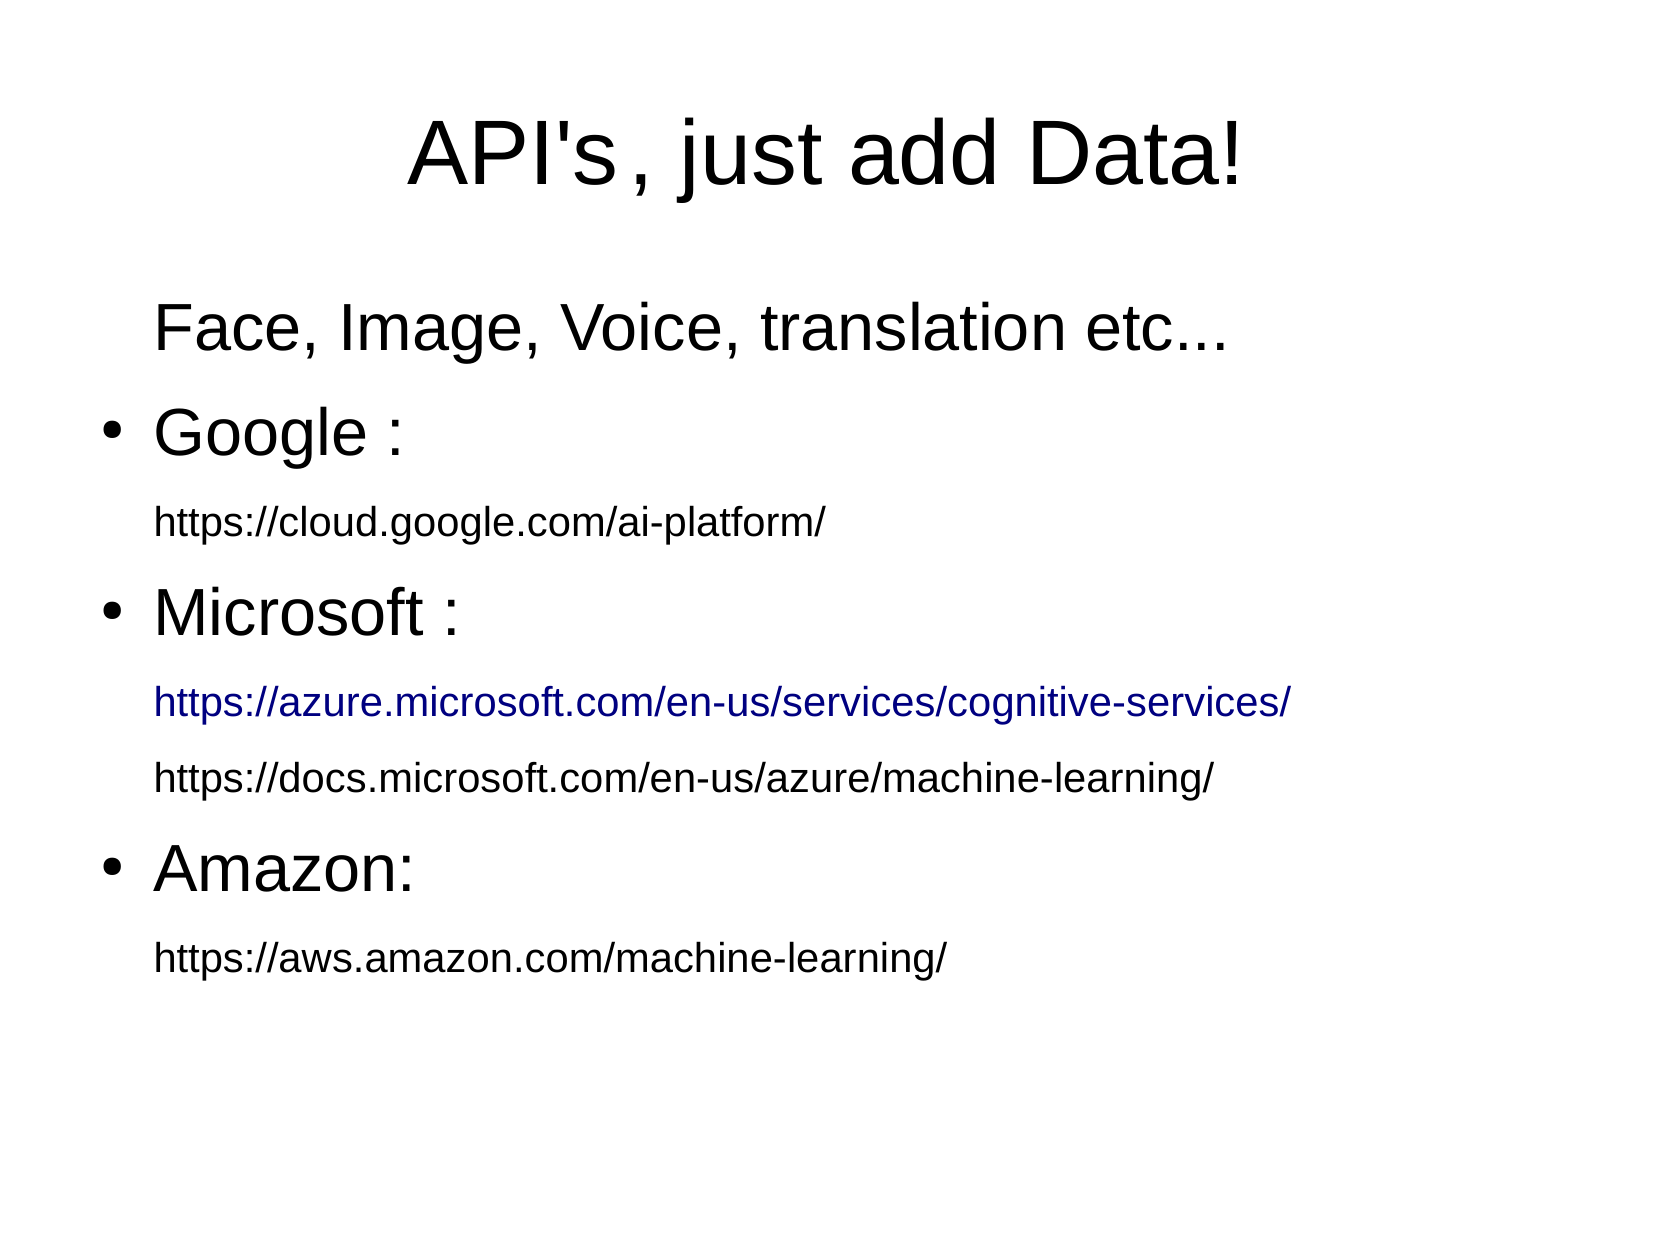

# API's	, just add Data!
Face, Image, Voice, translation etc...
Google :
https://cloud.google.com/ai-platform/
Microsoft :
https://azure.microsoft.com/en-us/services/cognitive-services/
https://docs.microsoft.com/en-us/azure/machine-learning/
Amazon:
https://aws.amazon.com/machine-learning/